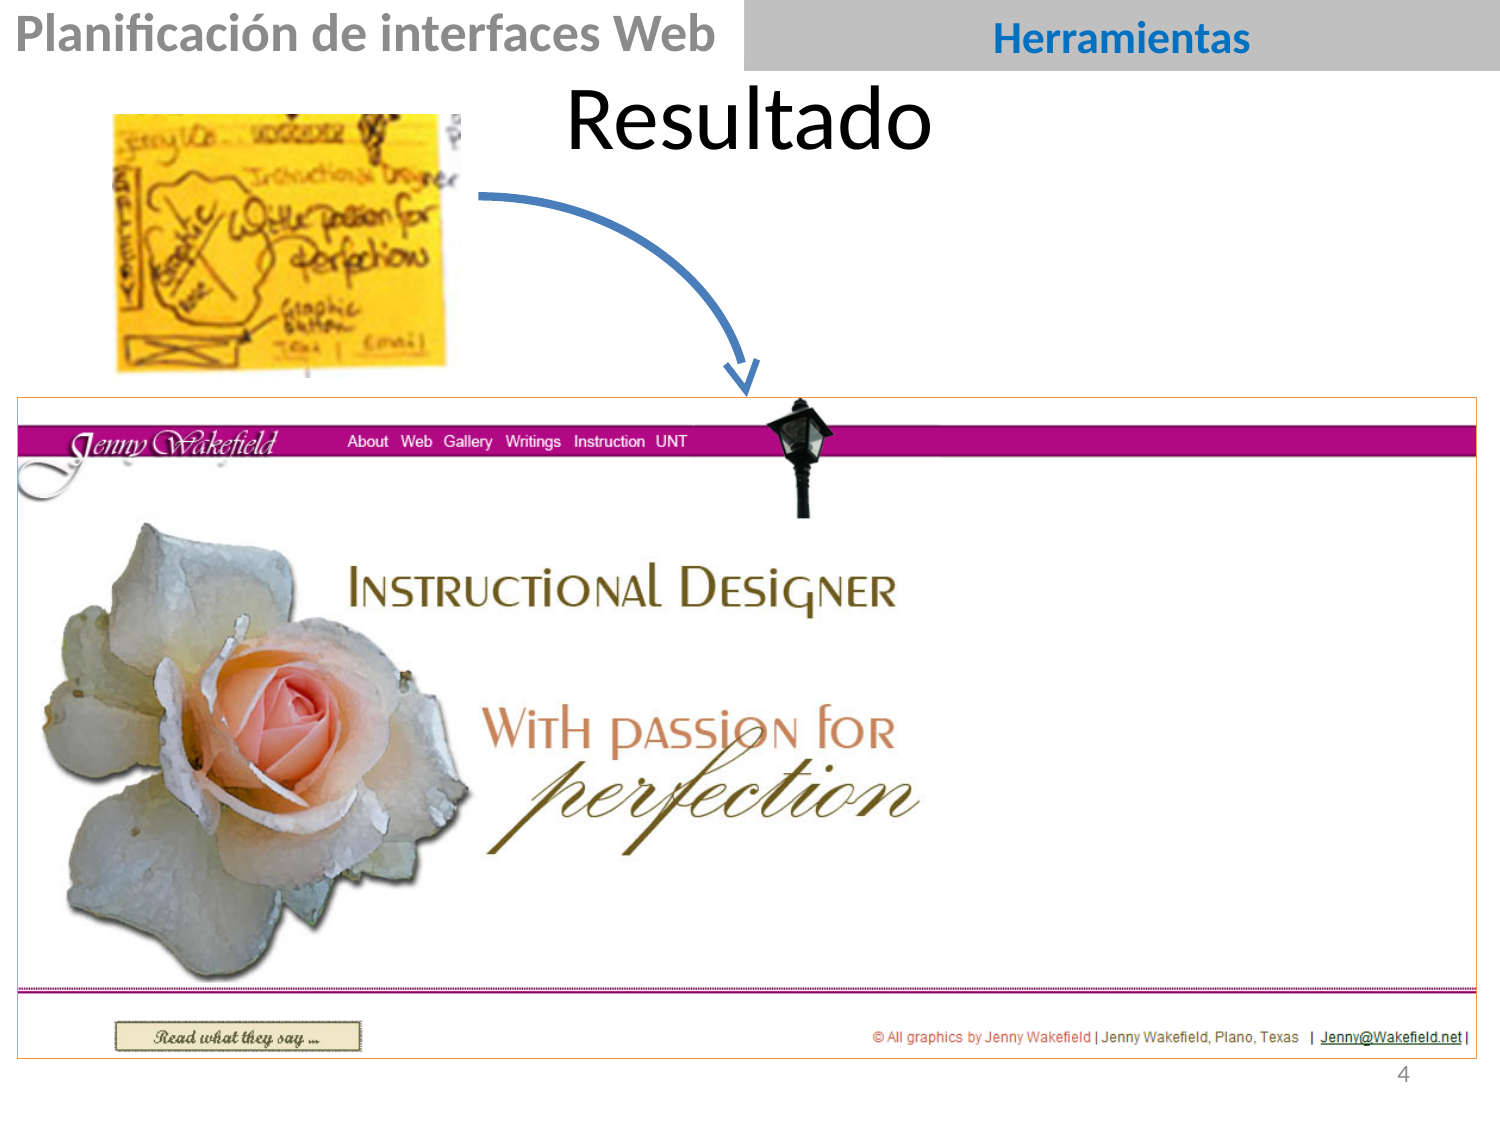

Planificación de interfaces Web
Herramientas
# Resultado